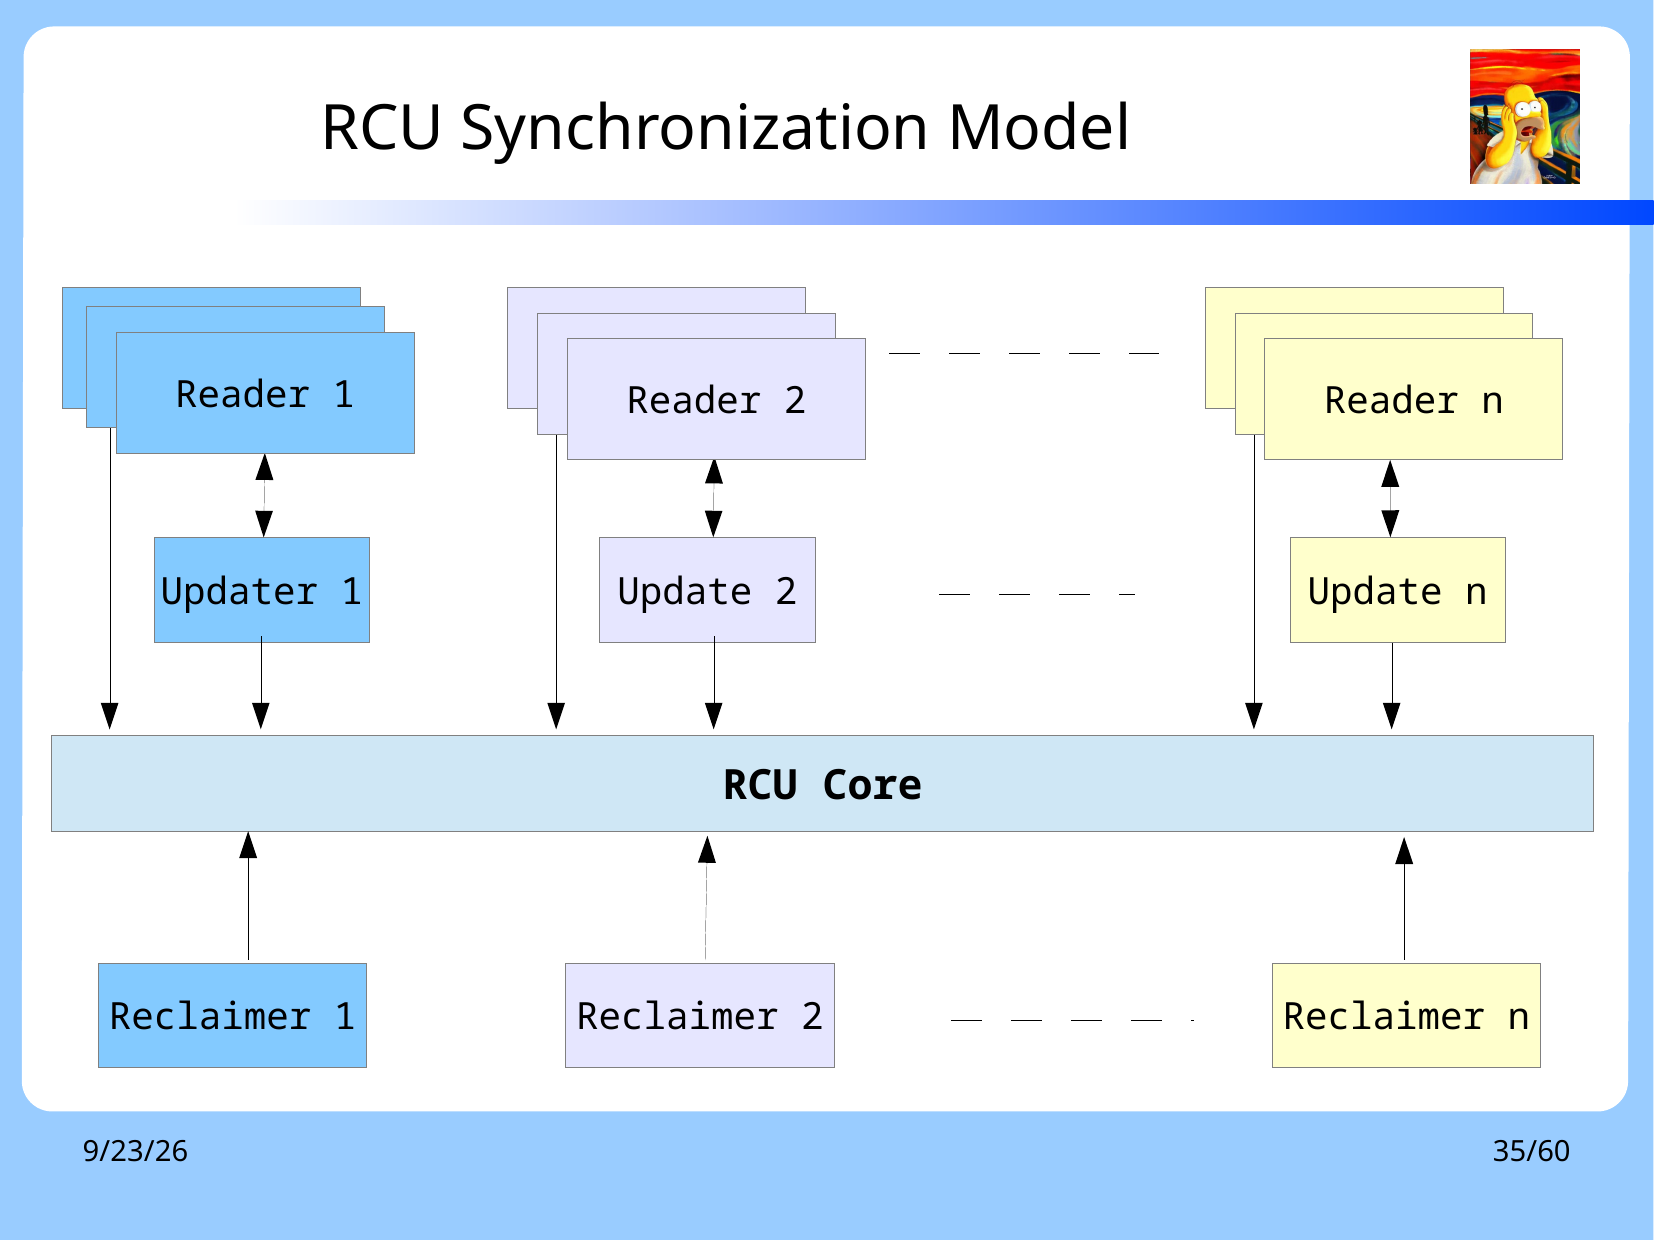

# RCU Synchronization Model
Reader 1
Reader n
Reader 2
Reader 1
Reader n
Reader 2
Reader 1
Reader n
Reader 2
Updater 1
Update n
Update 2
RCU Core
Reclaimer 1
Reclaimer n
Reclaimer 2
35